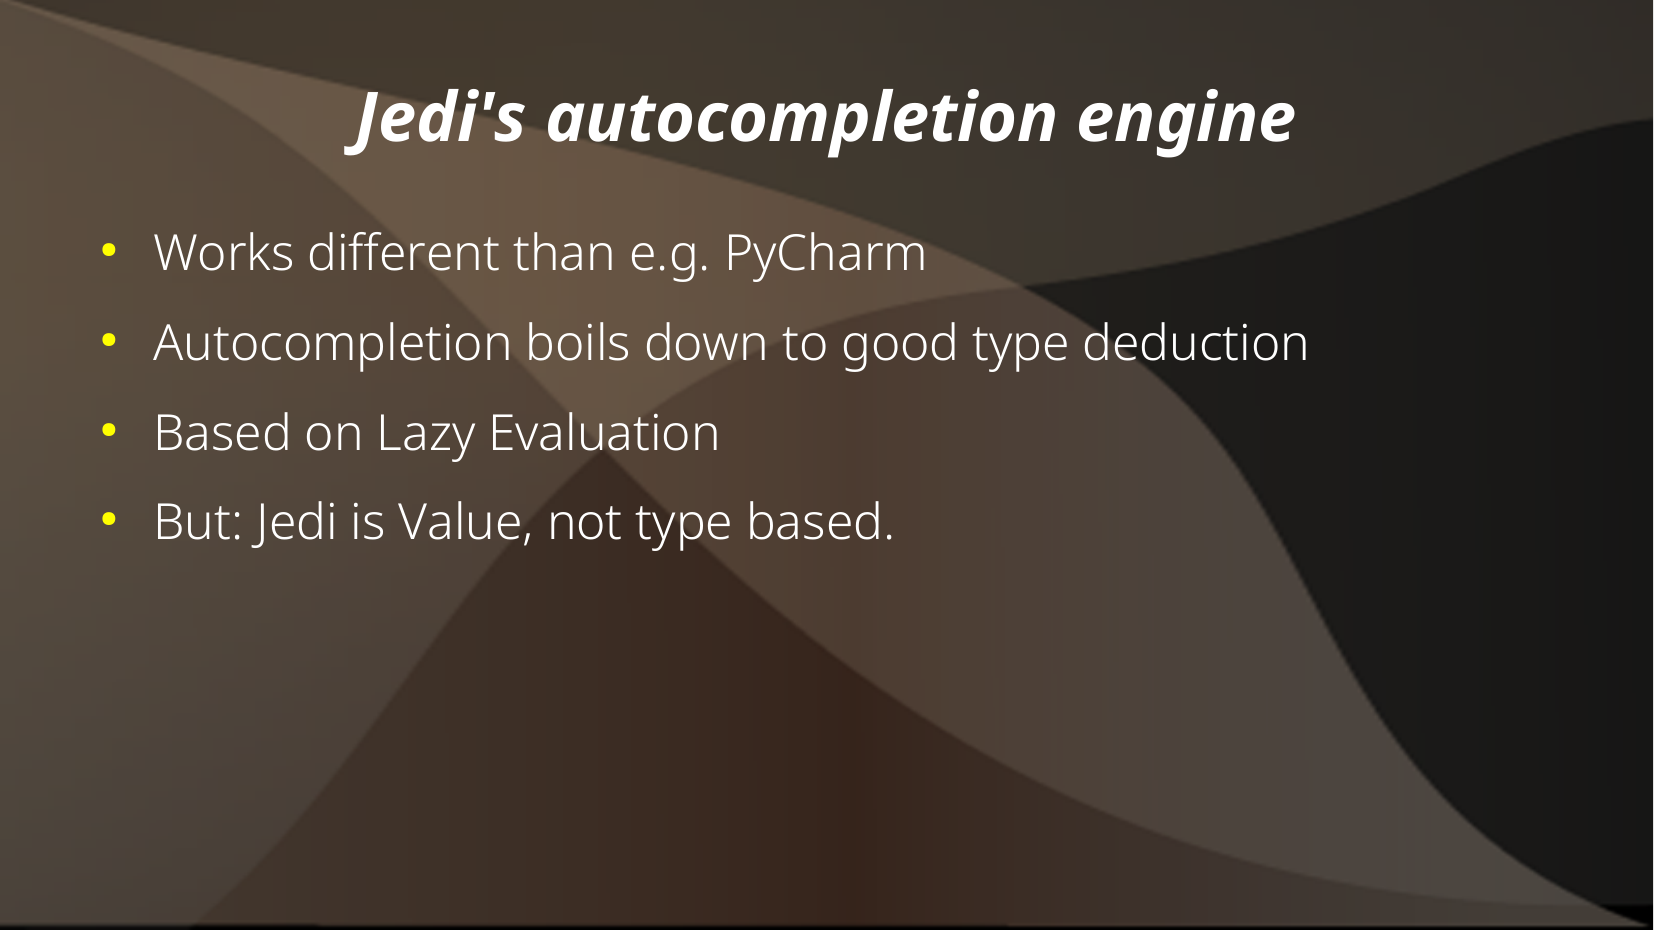

# Jedi's autocompletion engine
Works different than e.g. PyCharm
Autocompletion boils down to good type deduction
Based on Lazy Evaluation
But: Jedi is Value, not type based.